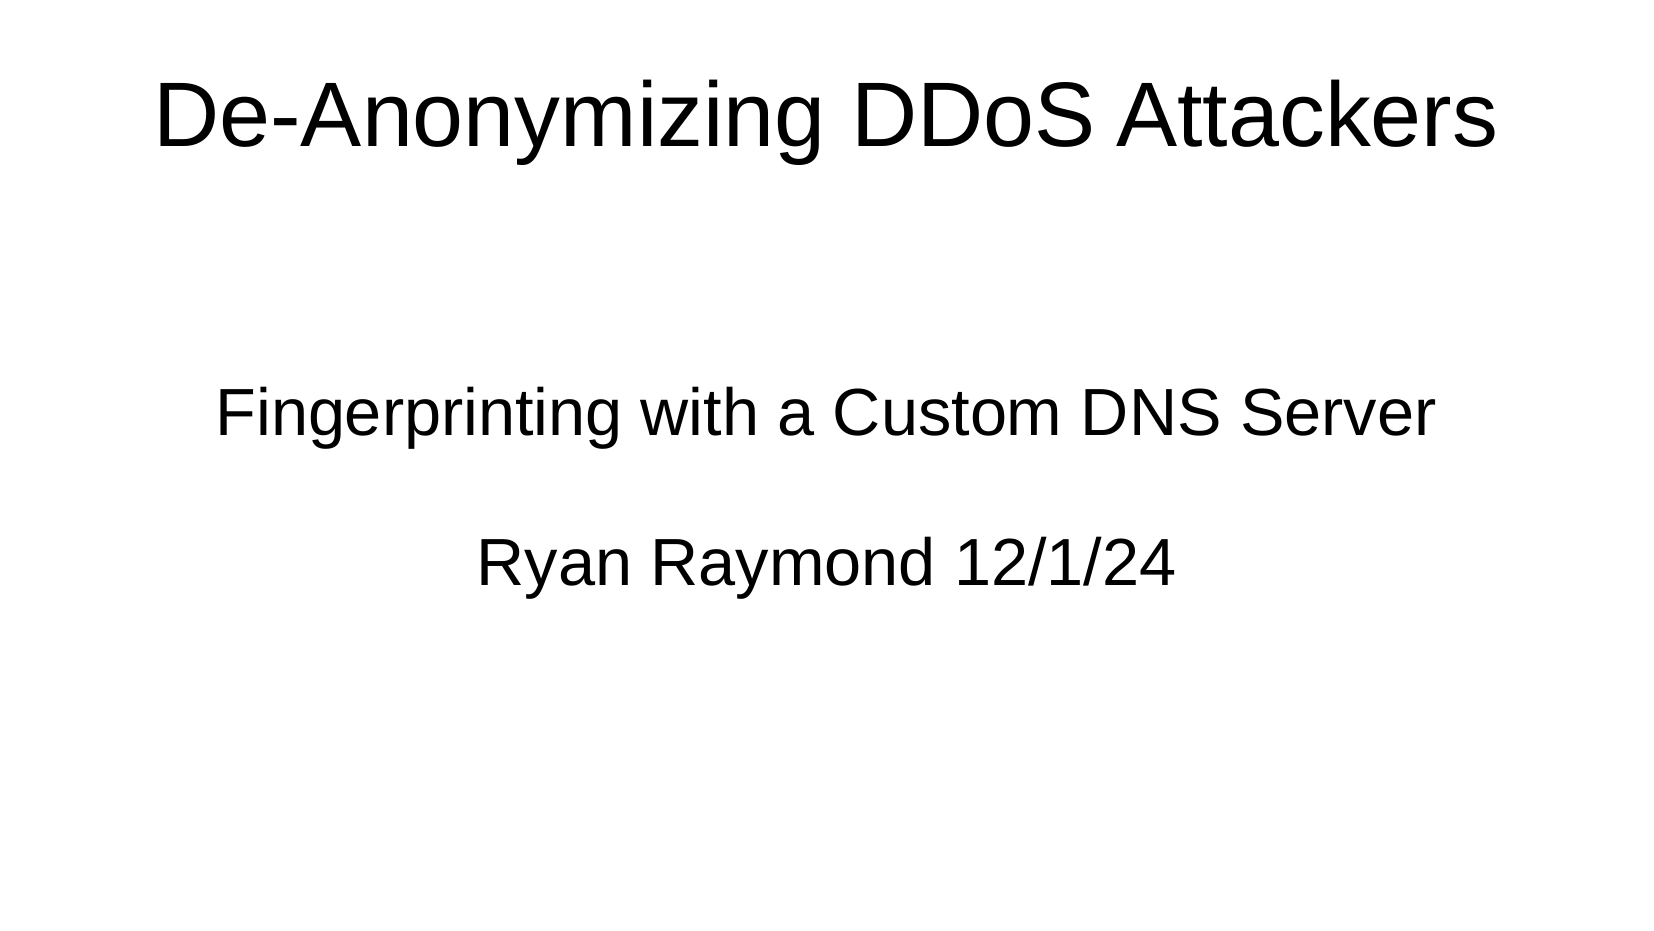

# De-Anonymizing DDoS Attackers
Fingerprinting with a Custom DNS Server
Ryan Raymond 12/1/24